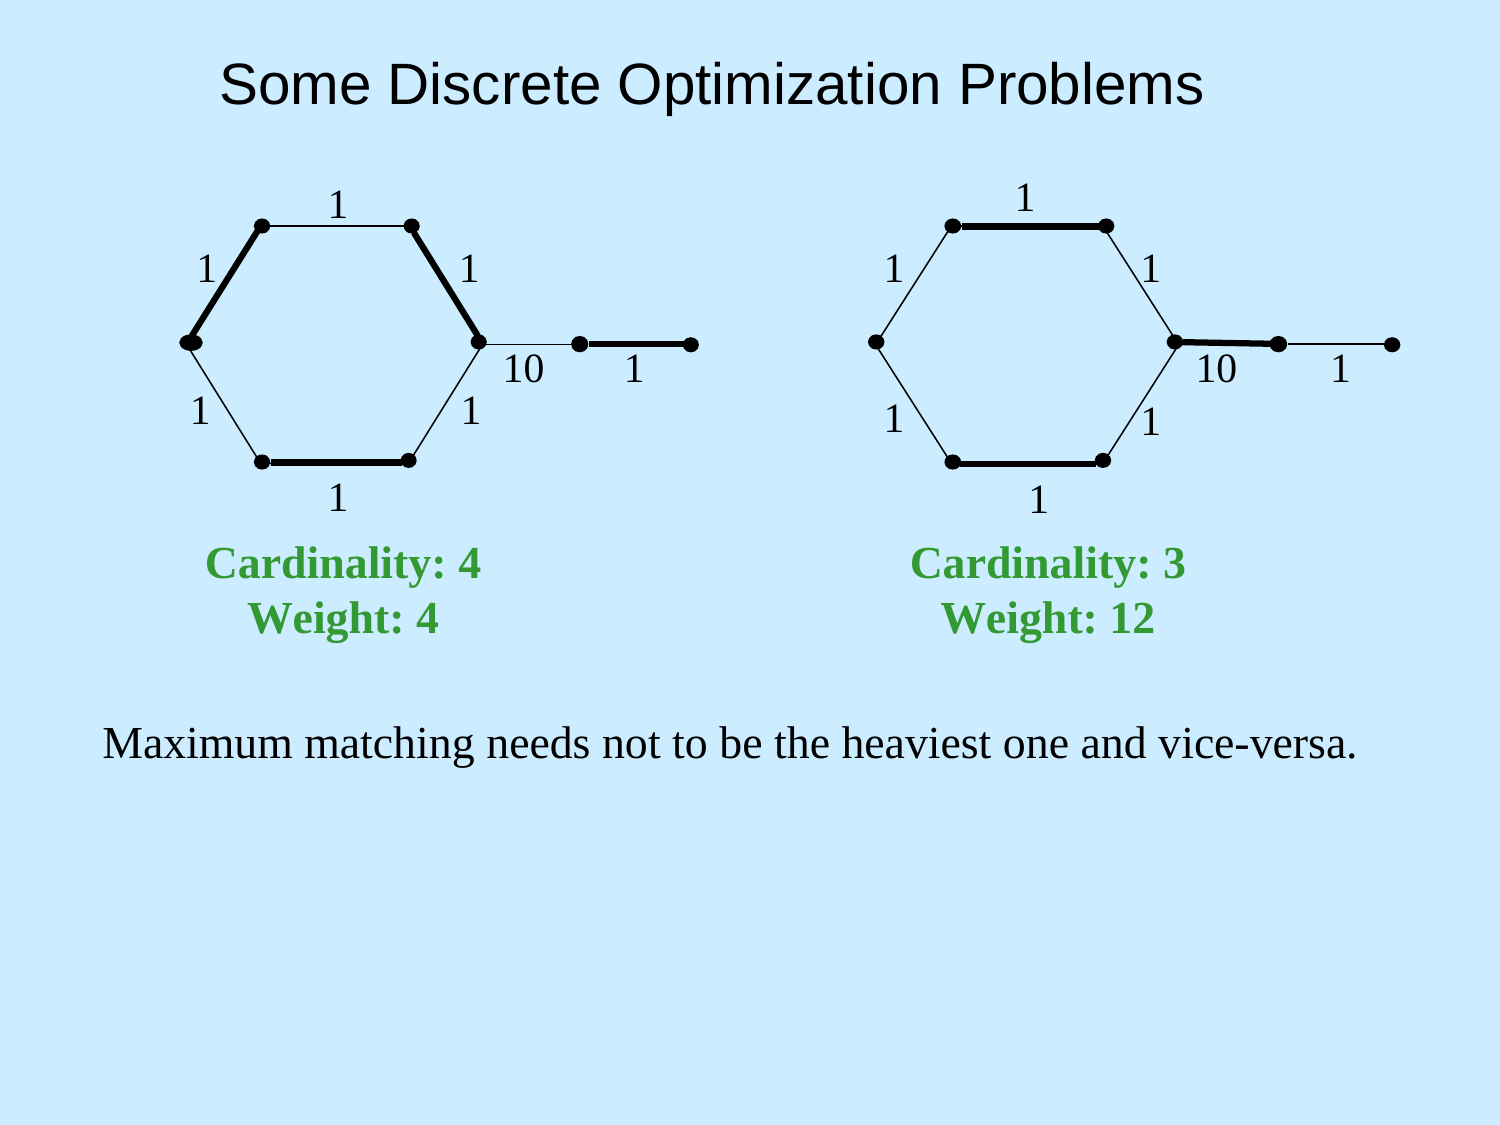

# Some Discrete Optimization Problems
1
1
1
10
1
1
1
1
Cardinality: 3
Weight: 12
1
1
1
10
1
1
1
1
Cardinality: 4
Weight: 4
Maximum matching needs not to be the heaviest one and vice-versa.